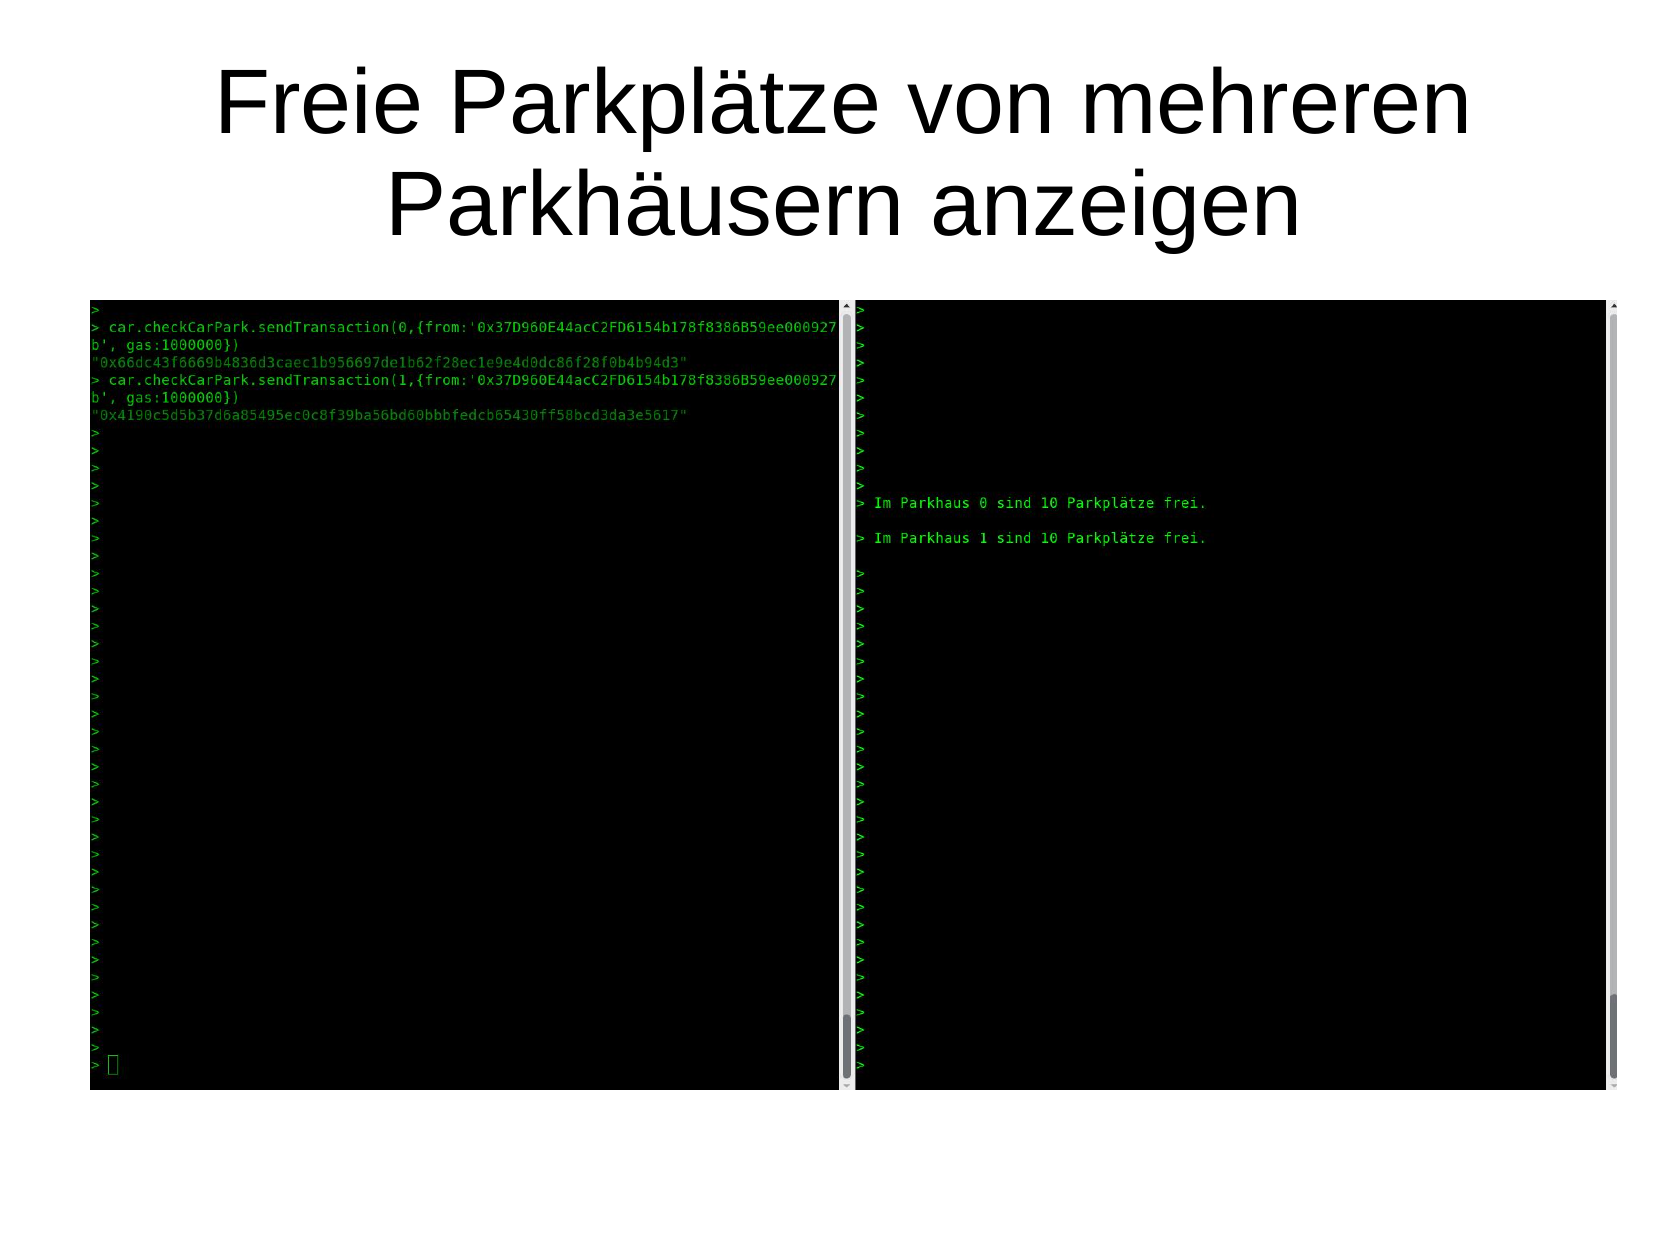

# Freie Parkplätze von mehreren Parkhäusern anzeigen